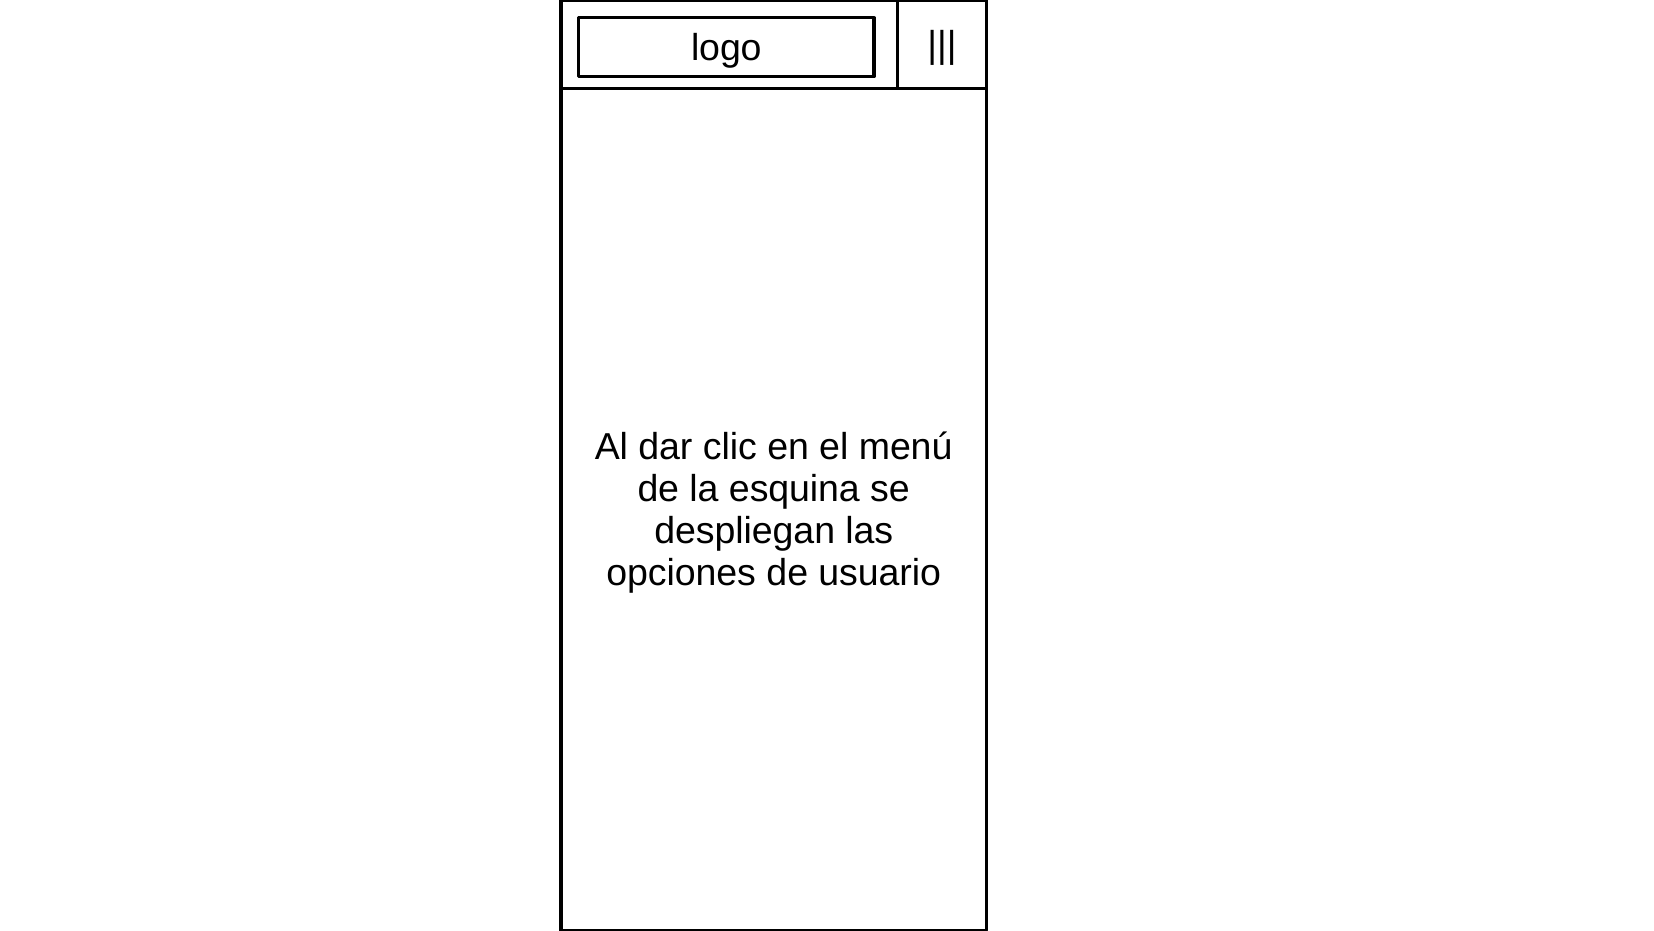

|||
logo
Al dar clic en el menú de la esquina se despliegan las opciones de usuario
Barra búsqueda
comida
comida